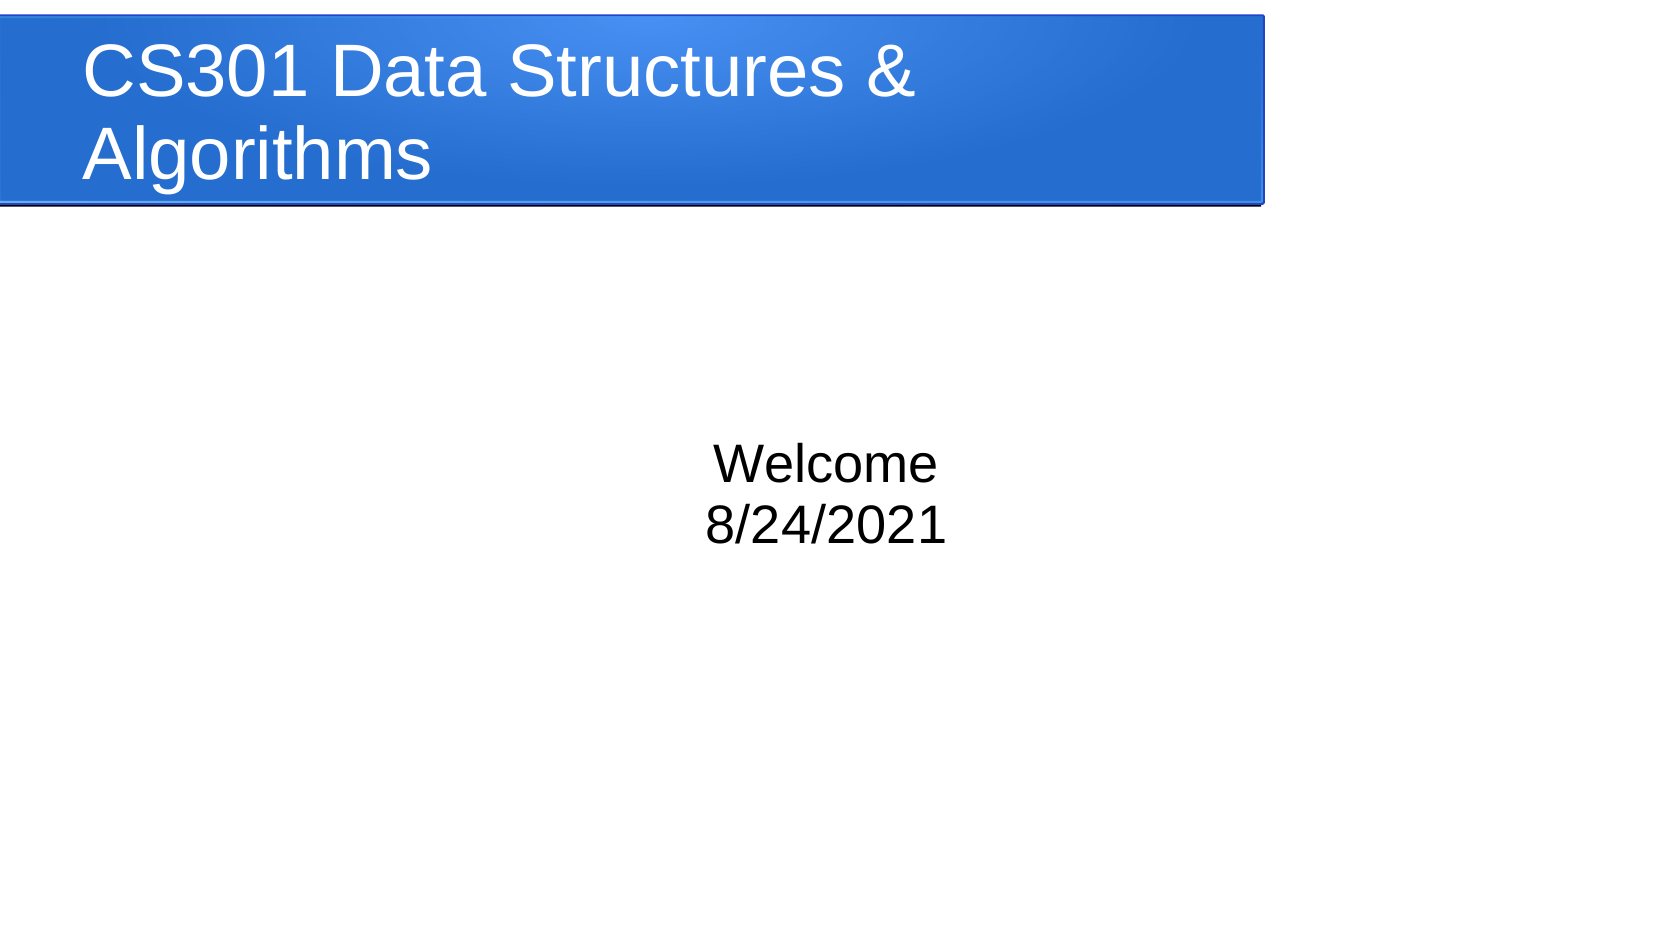

# CS301 Data Structures & Algorithms
Welcome
8/24/2021